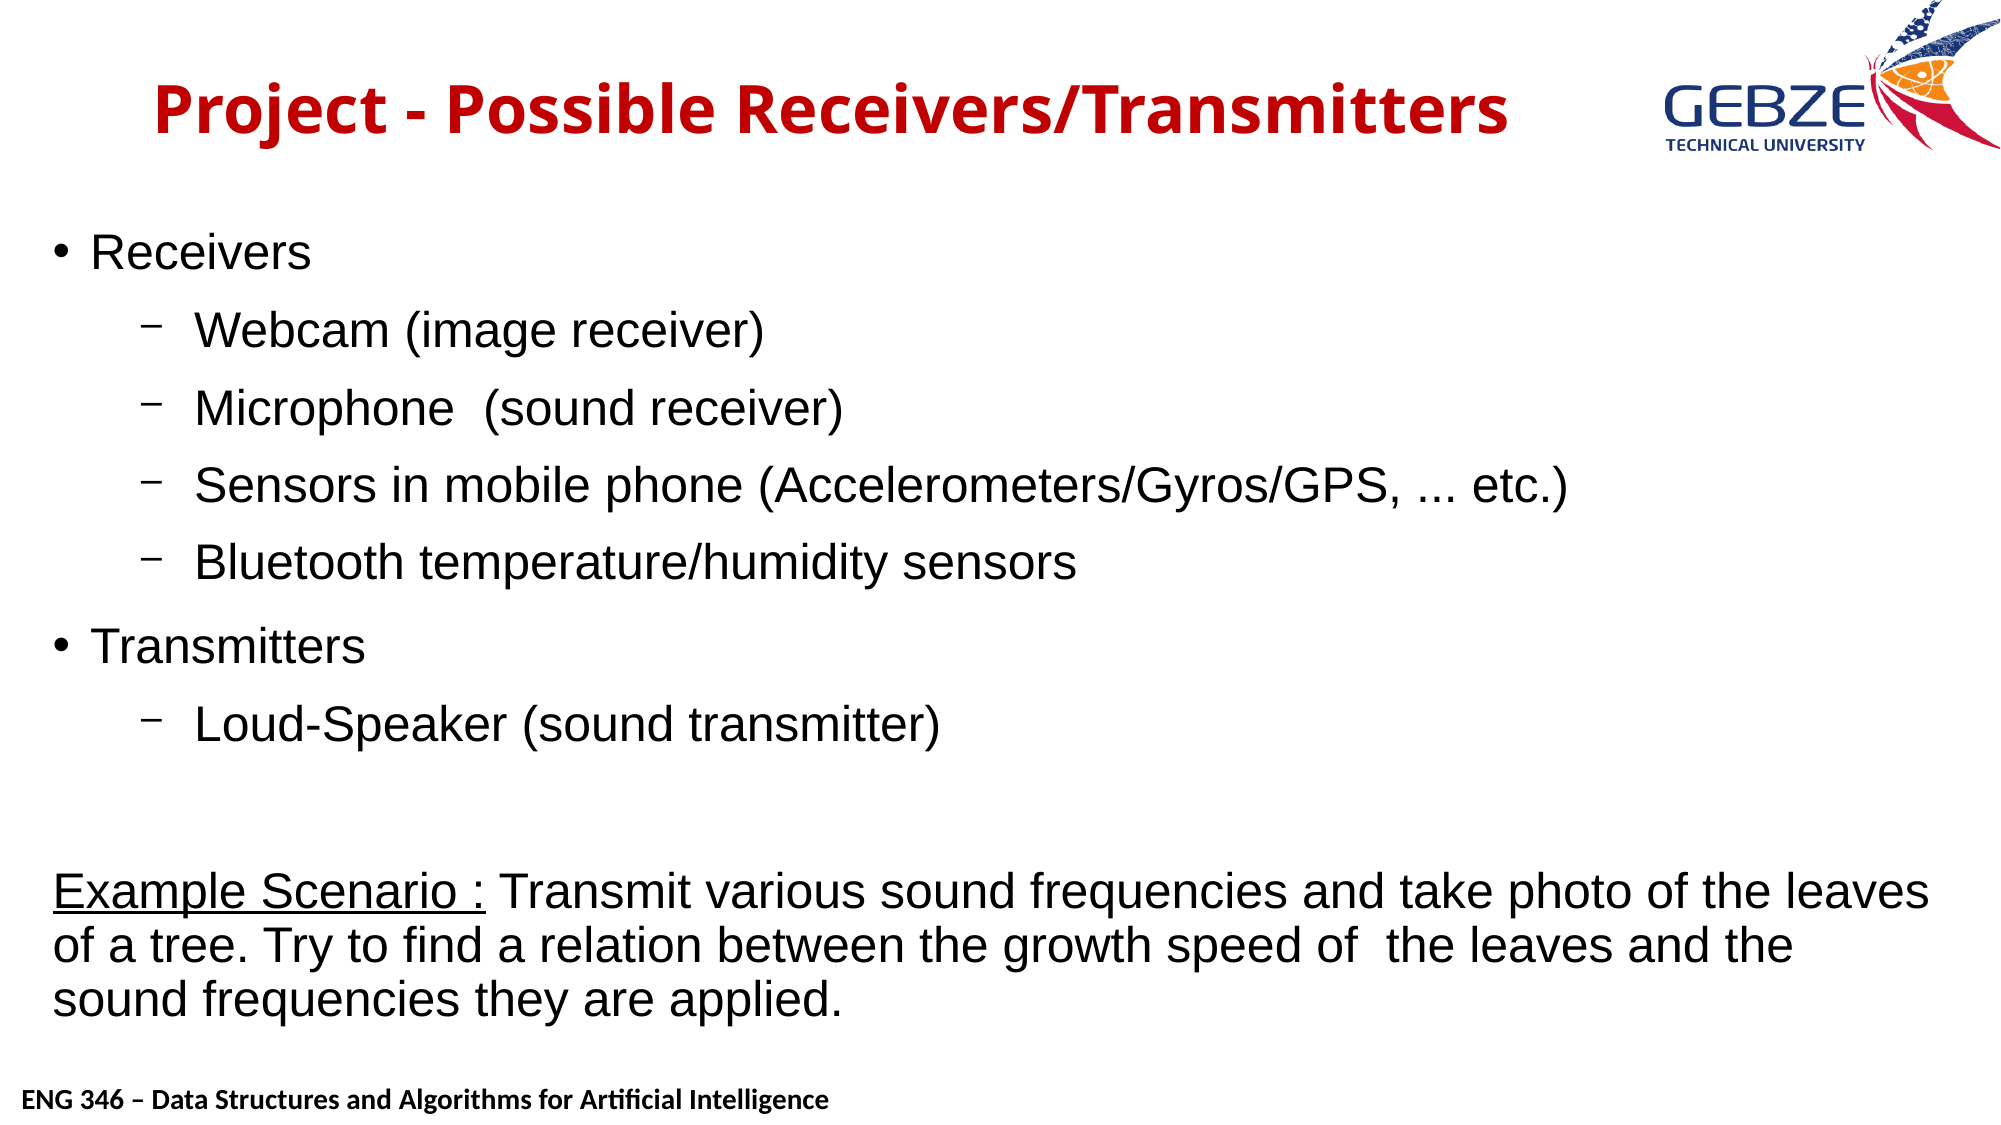

# Project - Possible Receivers/Transmitters
Receivers
Webcam (image receiver)
Microphone (sound receiver)
Sensors in mobile phone (Accelerometers/Gyros/GPS, ... etc.)
Bluetooth temperature/humidity sensors
Transmitters
Loud-Speaker (sound transmitter)
Example Scenario : Transmit various sound frequencies and take photo of the leaves of a tree. Try to find a relation between the growth speed of the leaves and the sound frequencies they are applied.